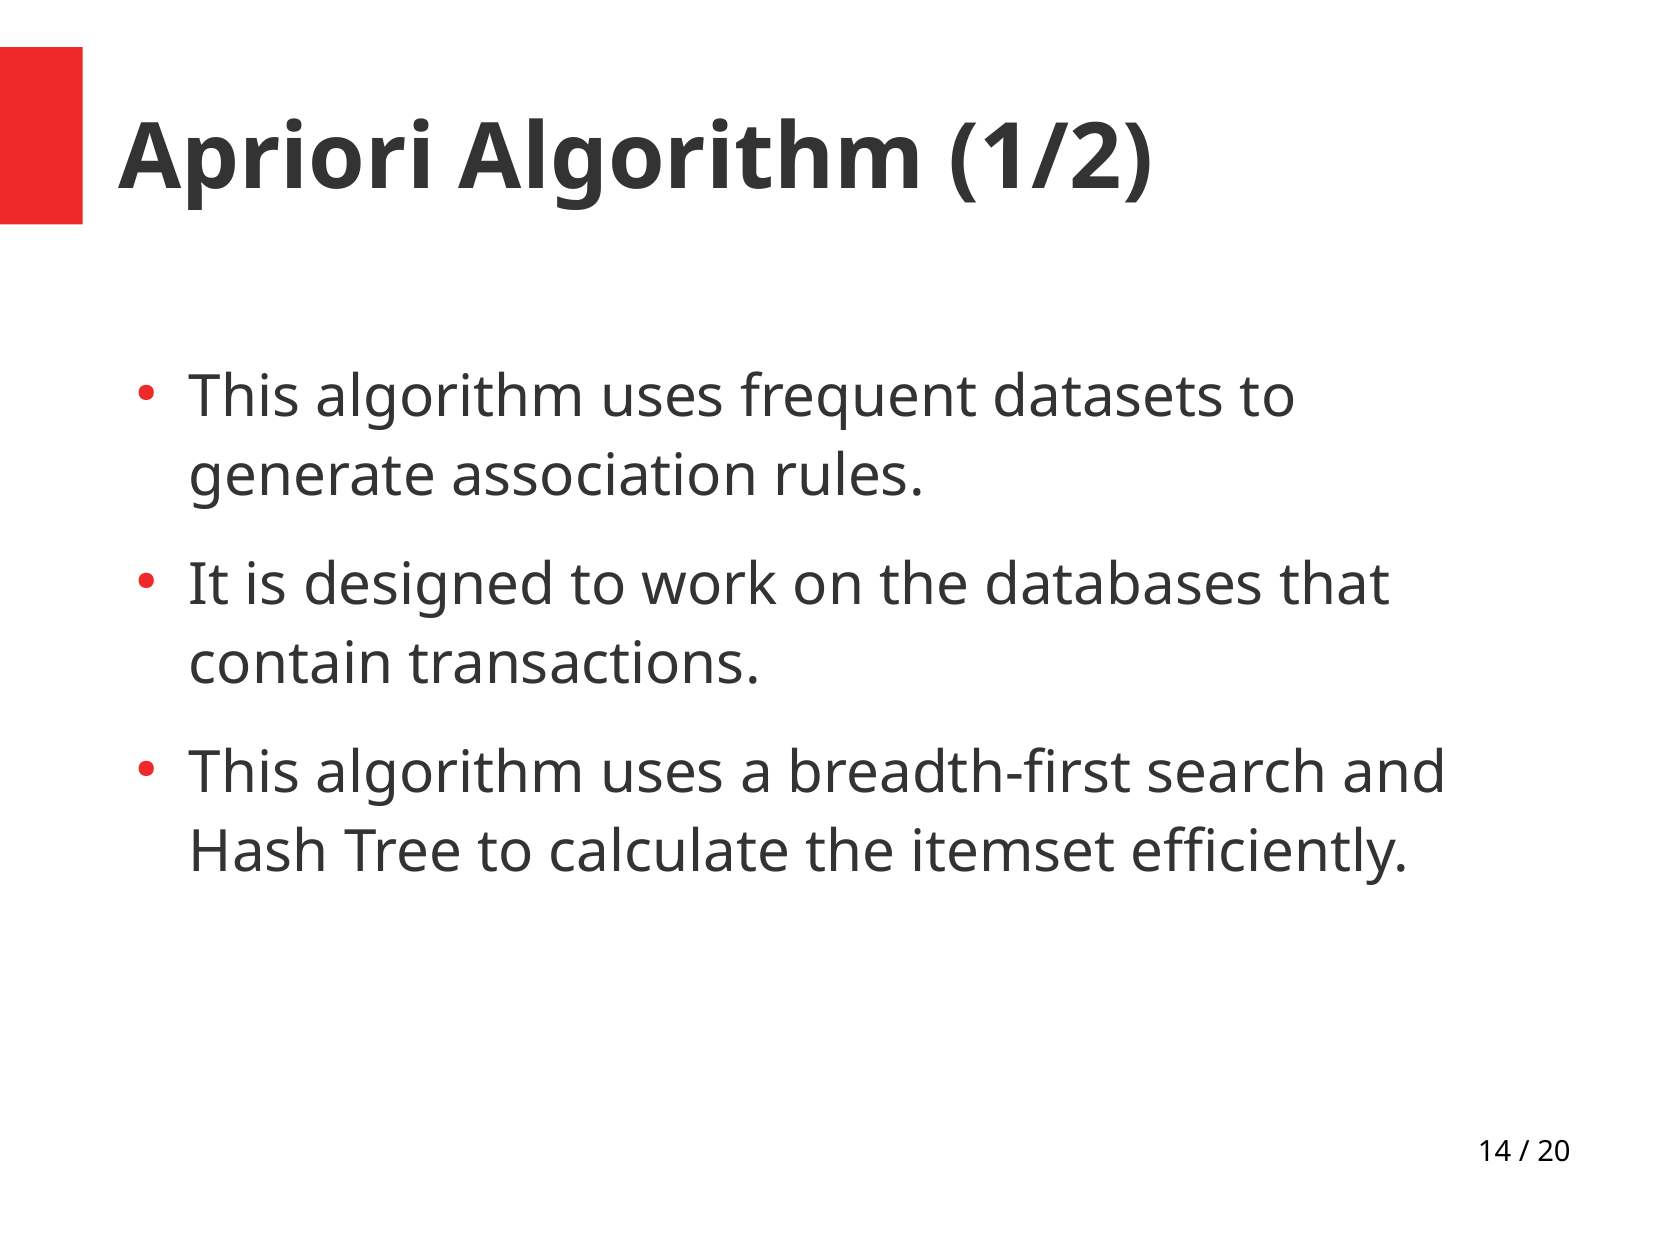

# Apriori Algorithm (1/2)
This algorithm uses frequent datasets to generate association rules.
It is designed to work on the databases that contain transactions.
This algorithm uses a breadth-first search and Hash Tree to calculate the itemset efficiently.
14